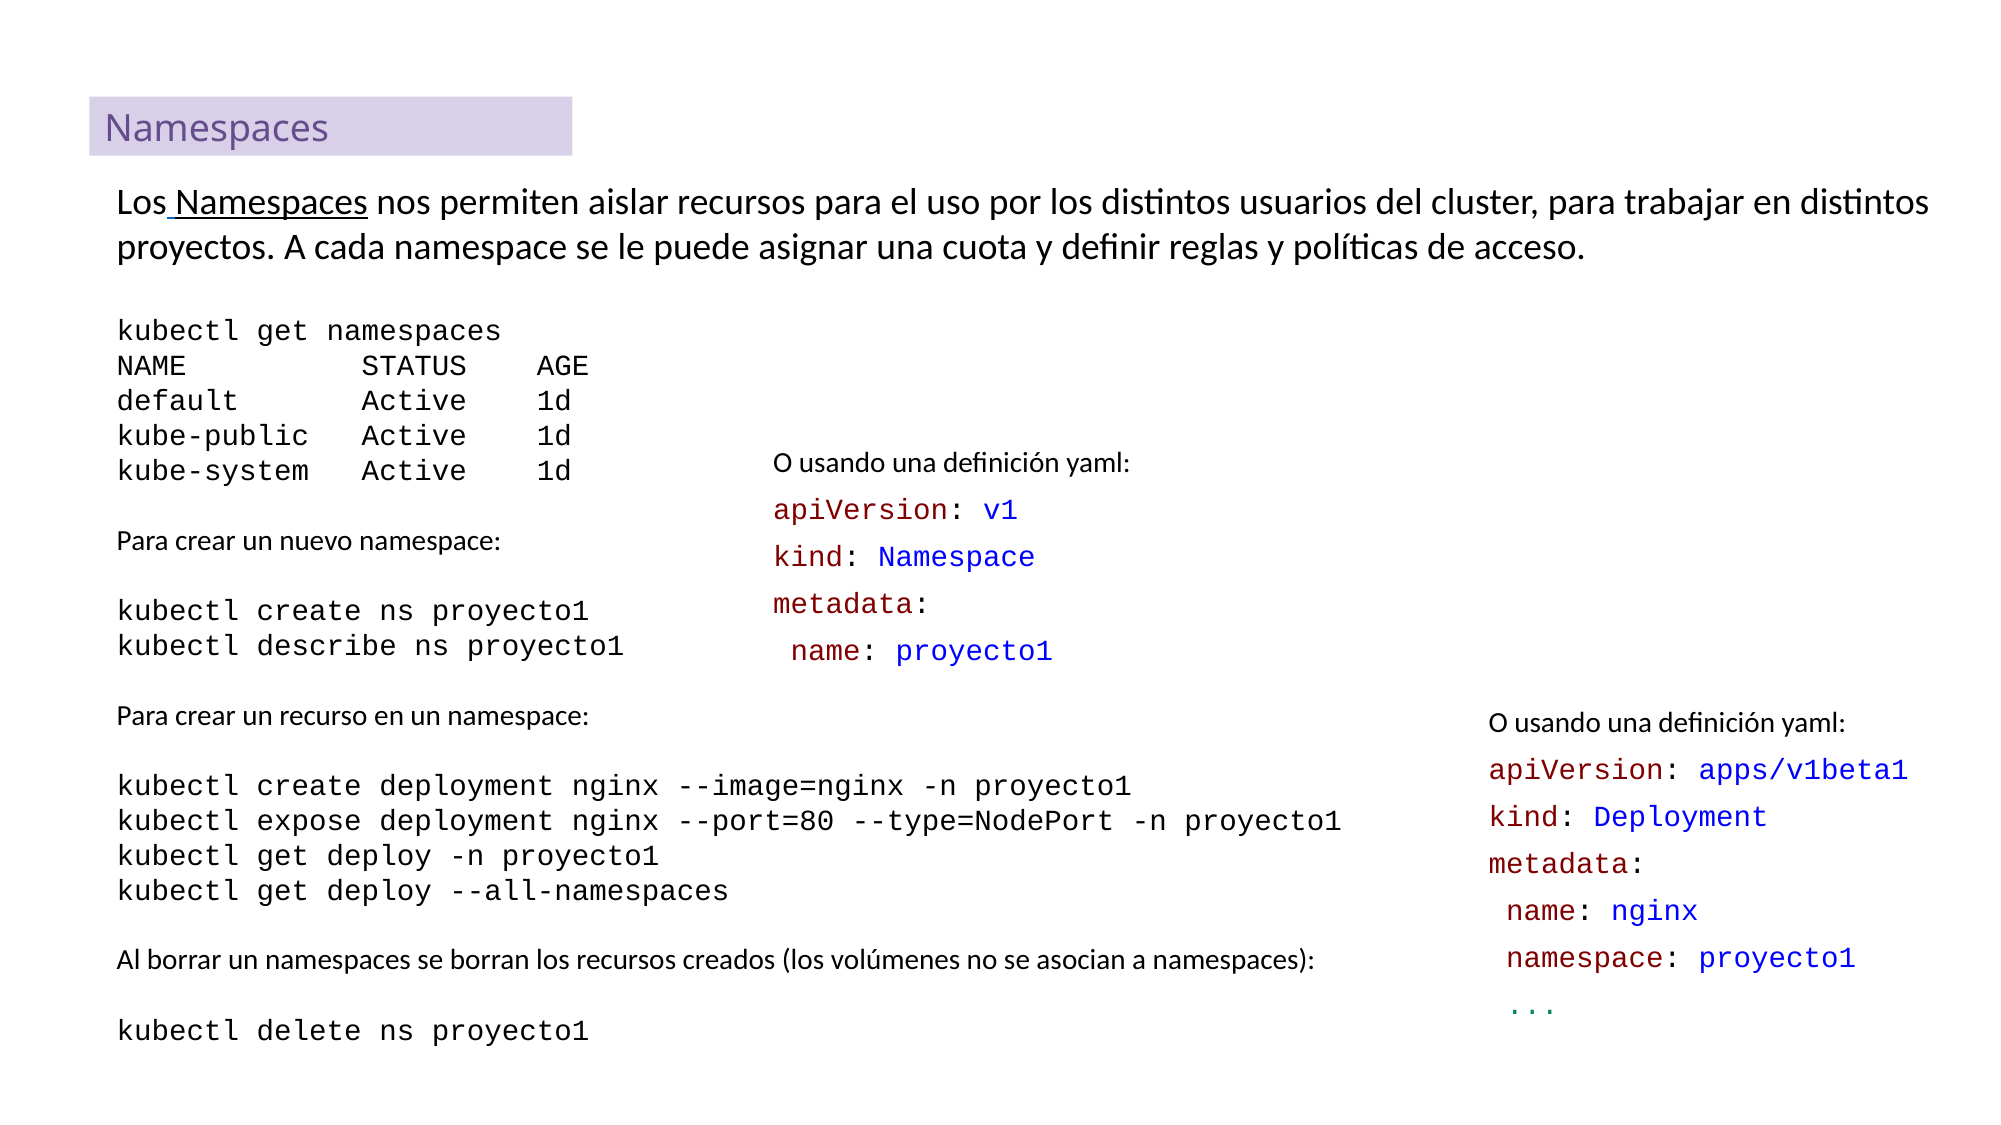

Namespaces
Los Namespaces nos permiten aislar recursos para el uso por los distintos usuarios del cluster, para trabajar en distintos proyectos. A cada namespace se le puede asignar una cuota y definir reglas y políticas de acceso.
kubectl get namespaces
NAME STATUS AGE
default Active 1d
kube-public Active 1d
kube-system Active 1d
Para crear un nuevo namespace:
kubectl create ns proyecto1
kubectl describe ns proyecto1
Para crear un recurso en un namespace:
kubectl create deployment nginx --image=nginx -n proyecto1
kubectl expose deployment nginx --port=80 --type=NodePort -n proyecto1
kubectl get deploy -n proyecto1
kubectl get deploy --all-namespaces
Al borrar un namespaces se borran los recursos creados (los volúmenes no se asocian a namespaces):
kubectl delete ns proyecto1
O usando una definición yaml:
apiVersion: v1
kind: Namespace
metadata:
 name: proyecto1
O usando una definición yaml:
apiVersion: apps/v1beta1
kind: Deployment
metadata:
 name: nginx
 namespace: proyecto1
 ...